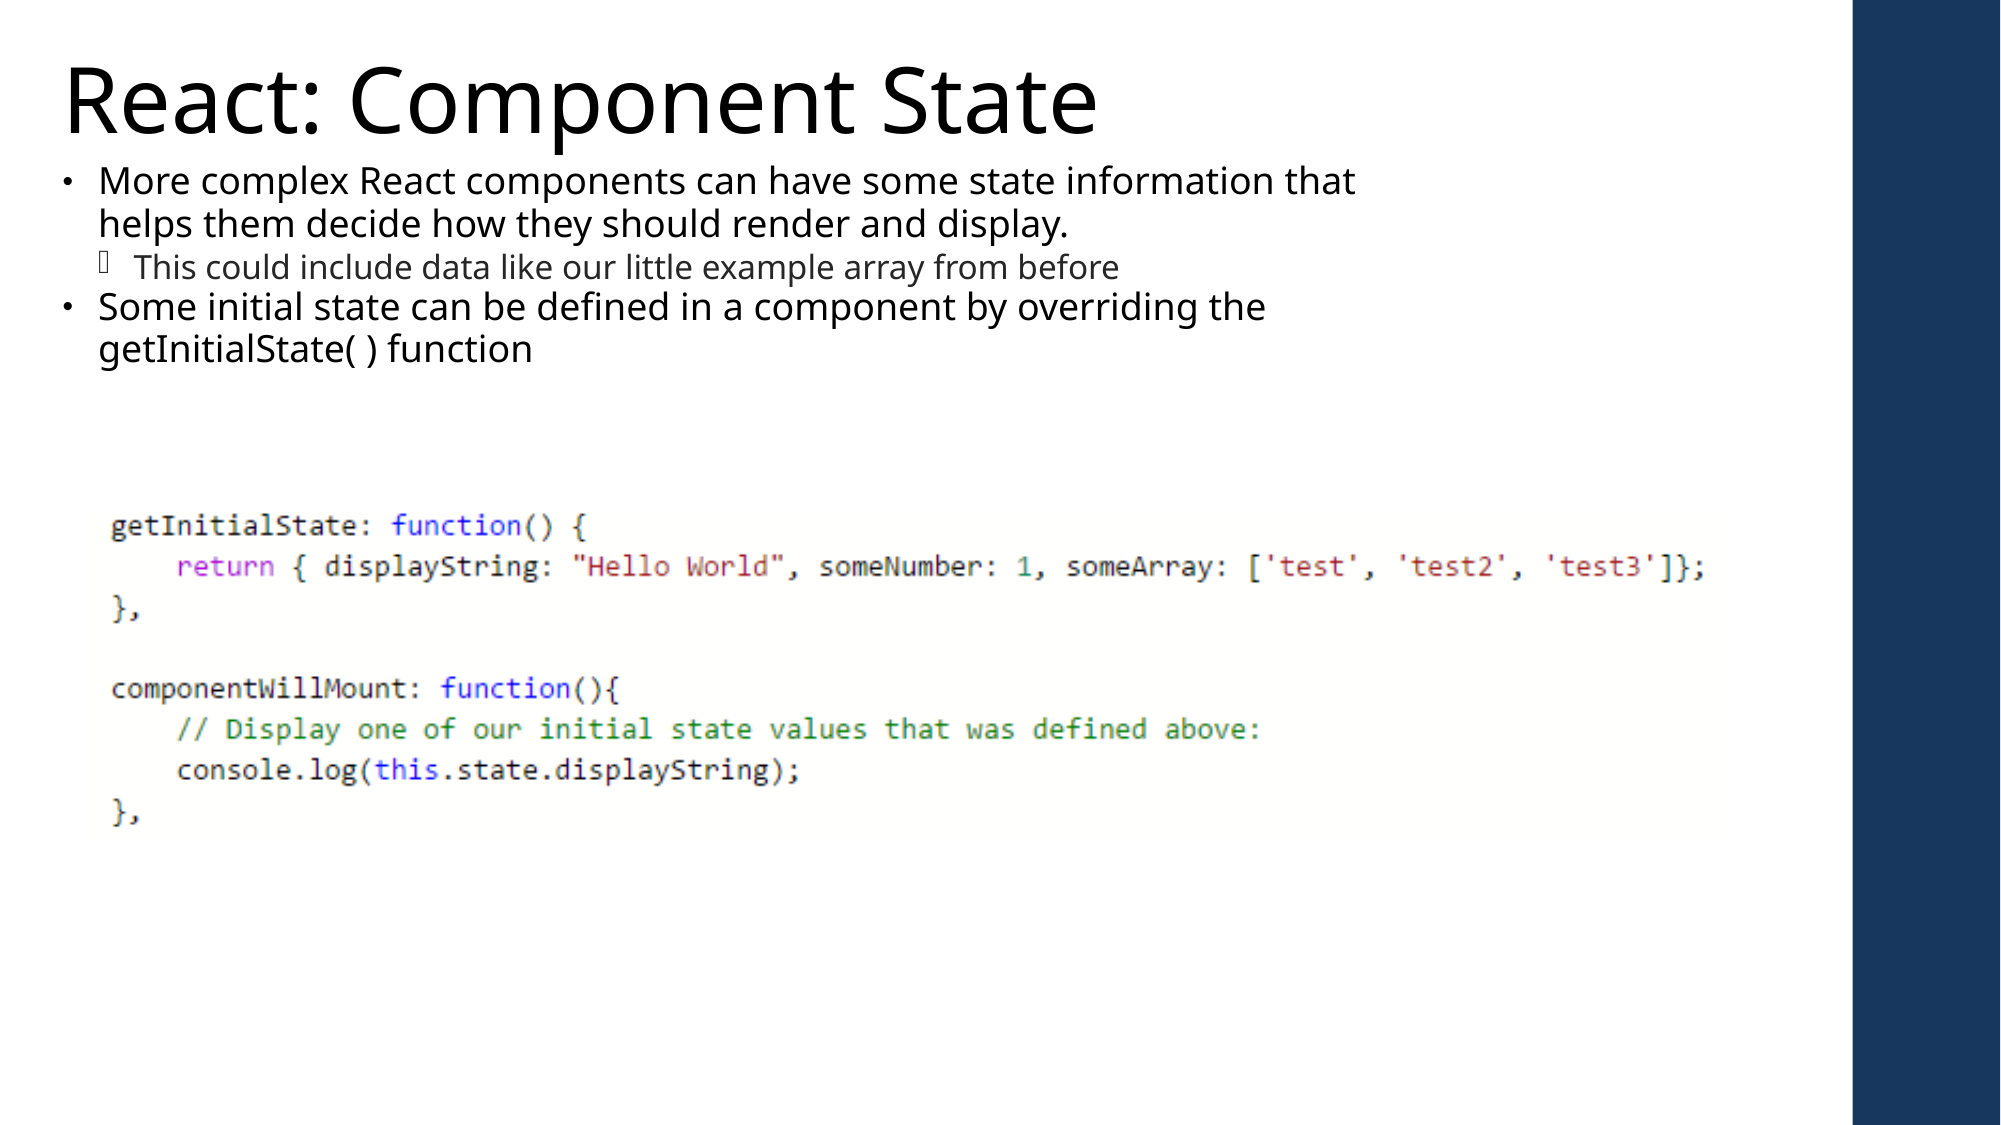

React: Component State
More complex React components can have some state information that helps them decide how they should render and display.
This could include data like our little example array from before
Some initial state can be defined in a component by overriding the getInitialState( ) function